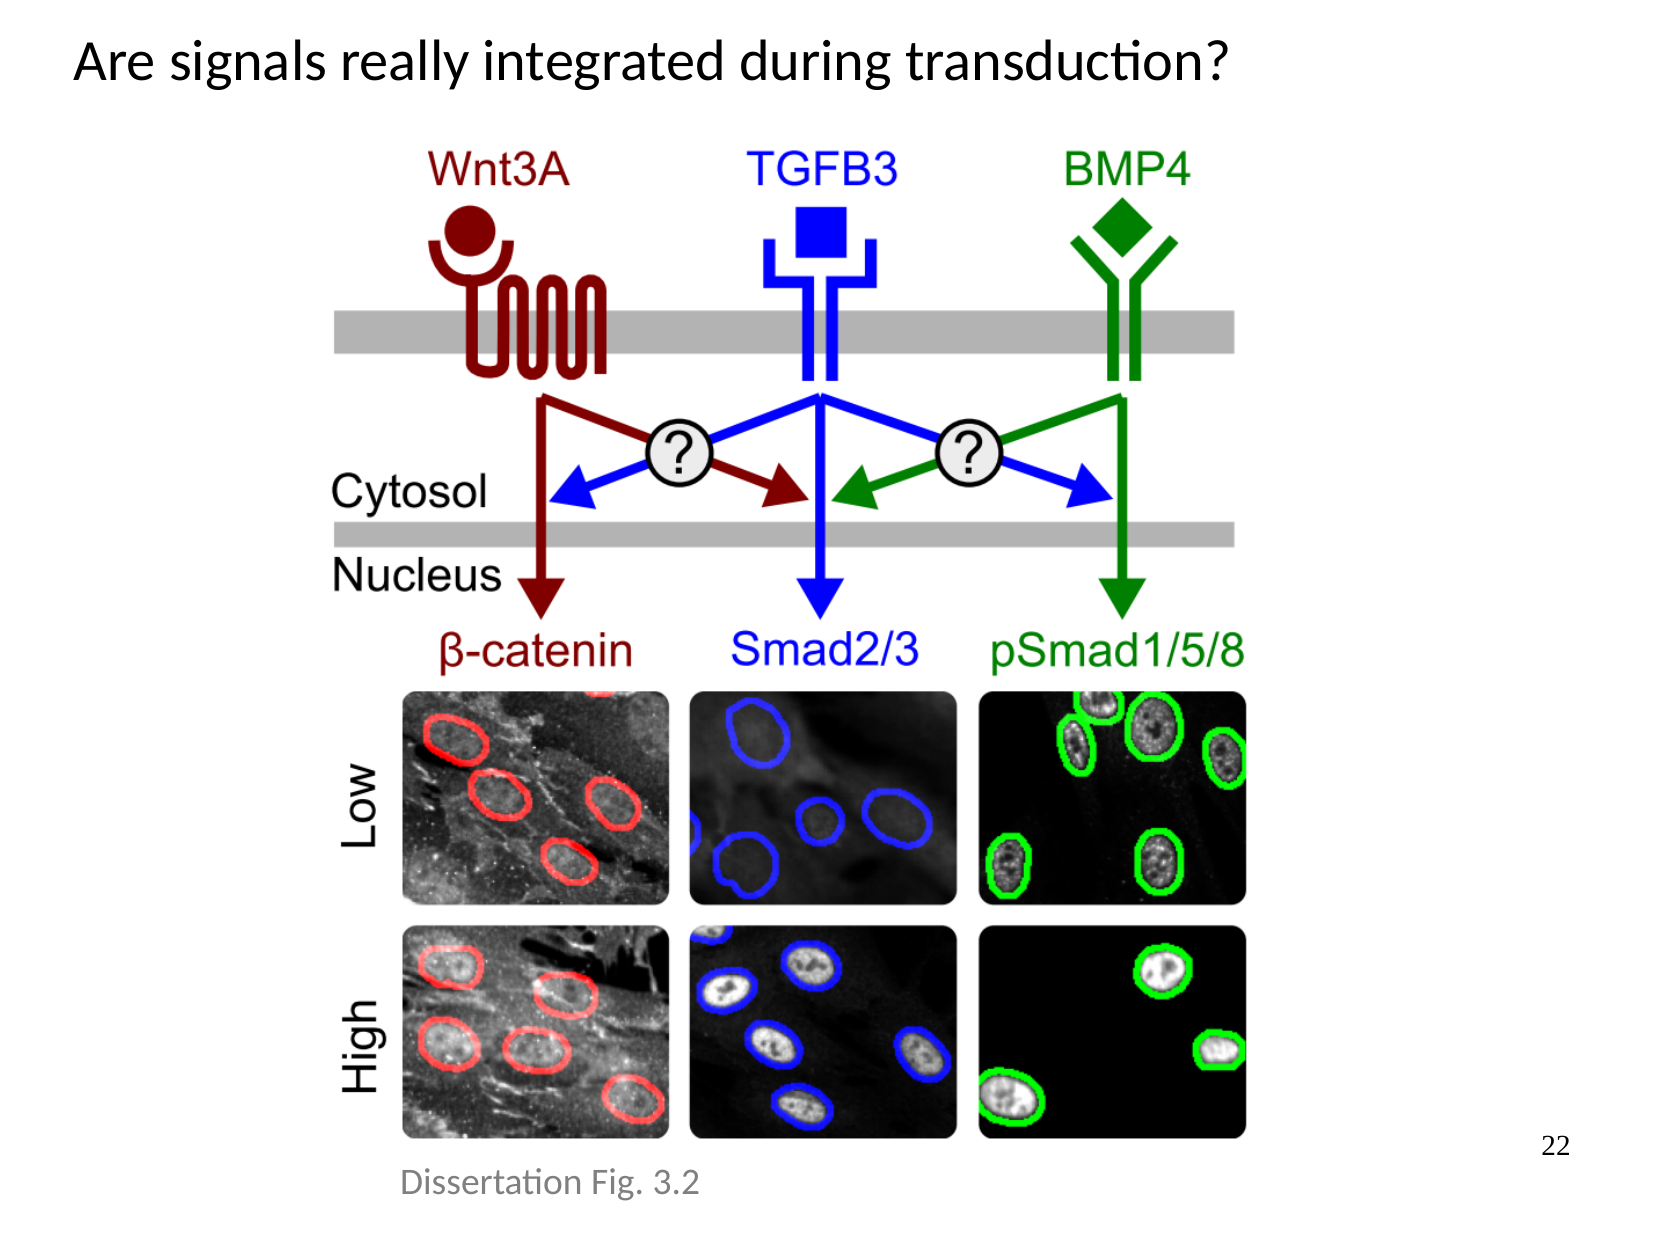

Are signals really integrated during transduction?
22
Dissertation Fig. 3.2